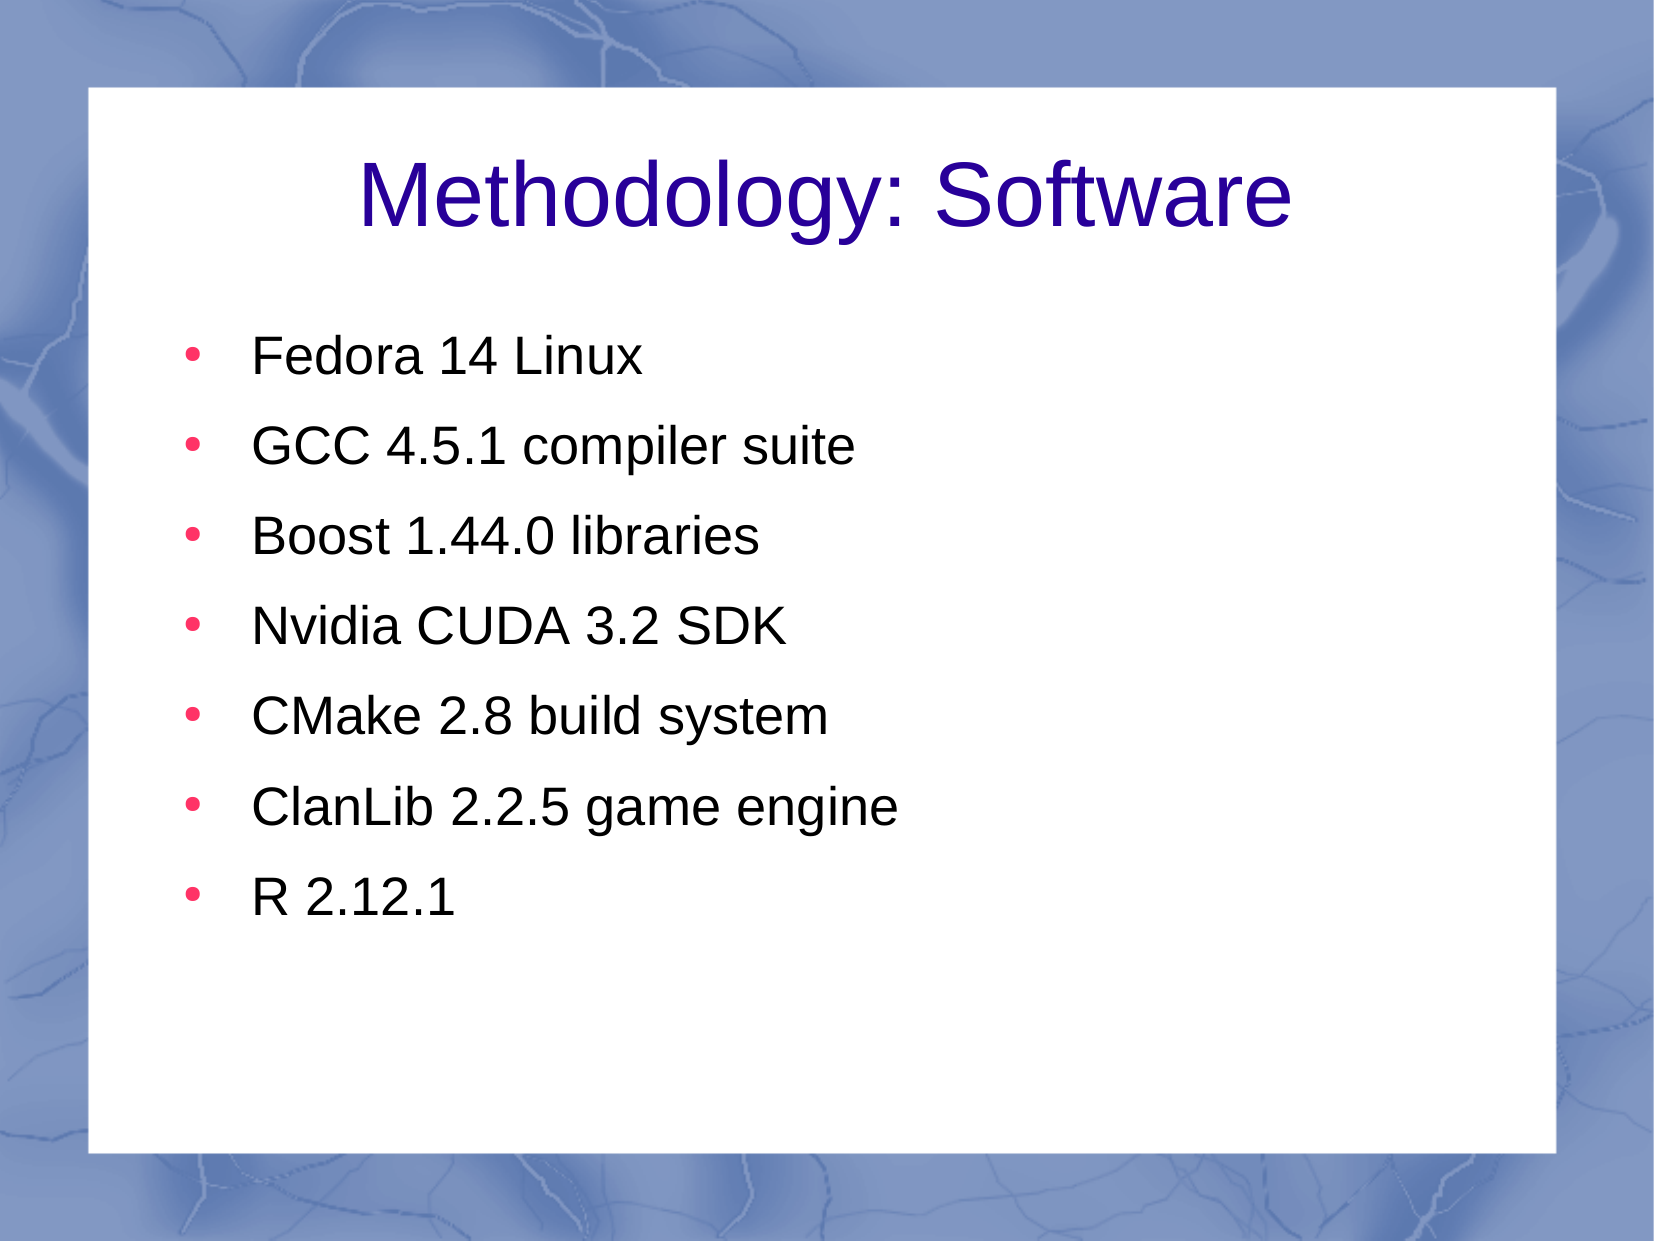

# Methodology: Software
 Fedora 14 Linux
 GCC 4.5.1 compiler suite
 Boost 1.44.0 libraries
 Nvidia CUDA 3.2 SDK
 CMake 2.8 build system
 ClanLib 2.2.5 game engine
 R 2.12.1